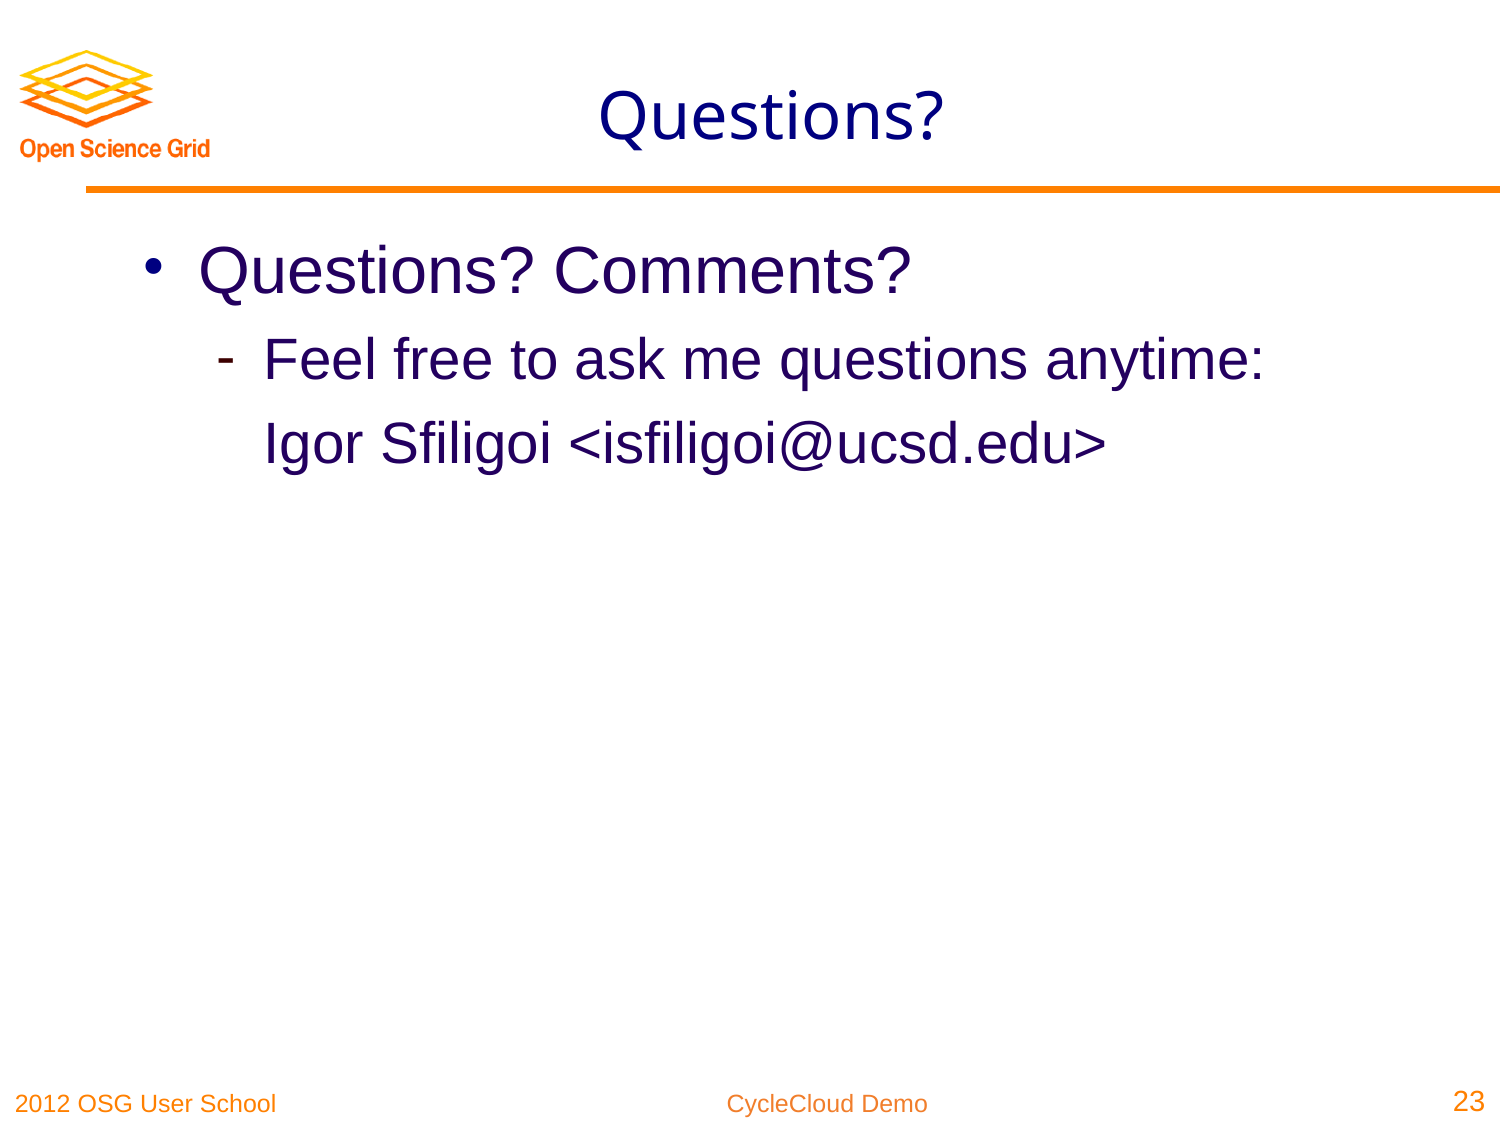

# Questions?
Questions? Comments?
Feel free to ask me questions anytime:
Igor Sfiligoi <isfiligoi@ucsd.edu>